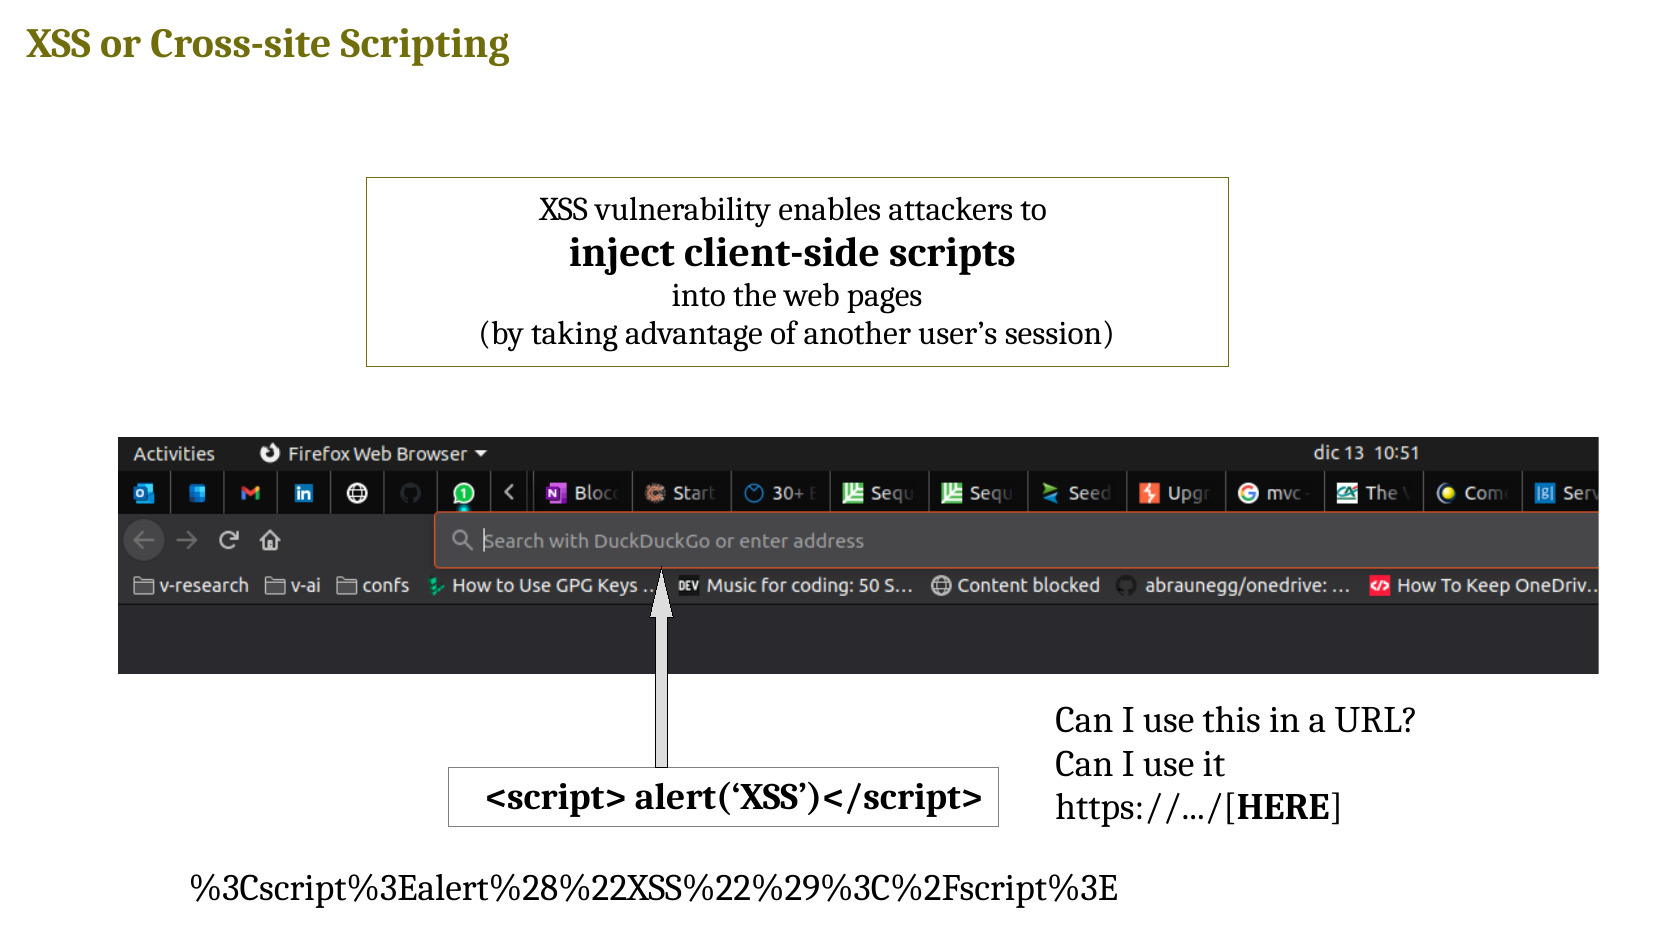

XSS or Cross-site Scripting
XSS vulnerability enables attackers to
inject client-side scripts
into the web pages
(by taking advantage of another user’s session)
Can I use this in a URL?
Can I use it
https://.../[HERE]
<script> alert(‘XSS’)</script>
%3Cscript%3Ealert%28%22XSS%22%29%3C%2Fscript%3E